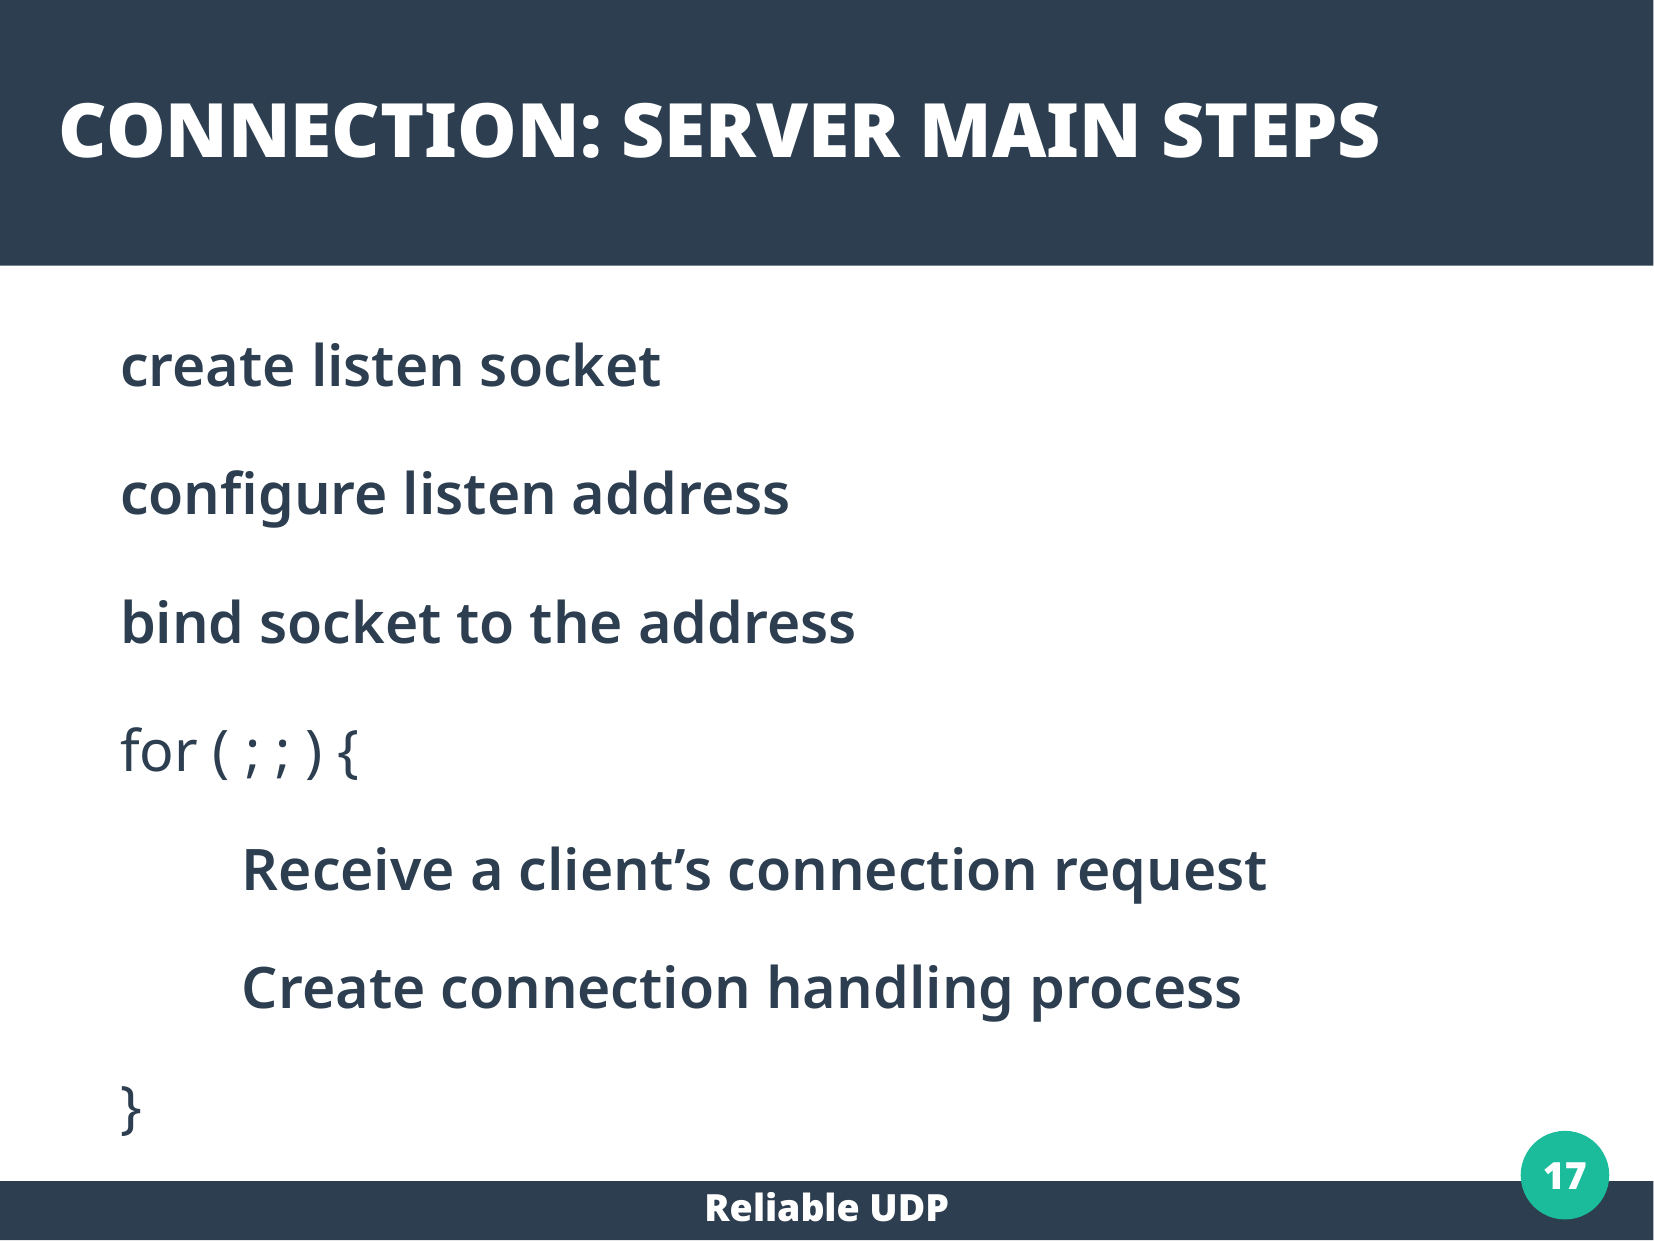

# CONNECTION: SERVER MAIN STEPS
create listen socket
configure listen address
bind socket to the address
for ( ; ; ) {
Receive a client’s connection request
Create connection handling process
}
17
Reliable UDP